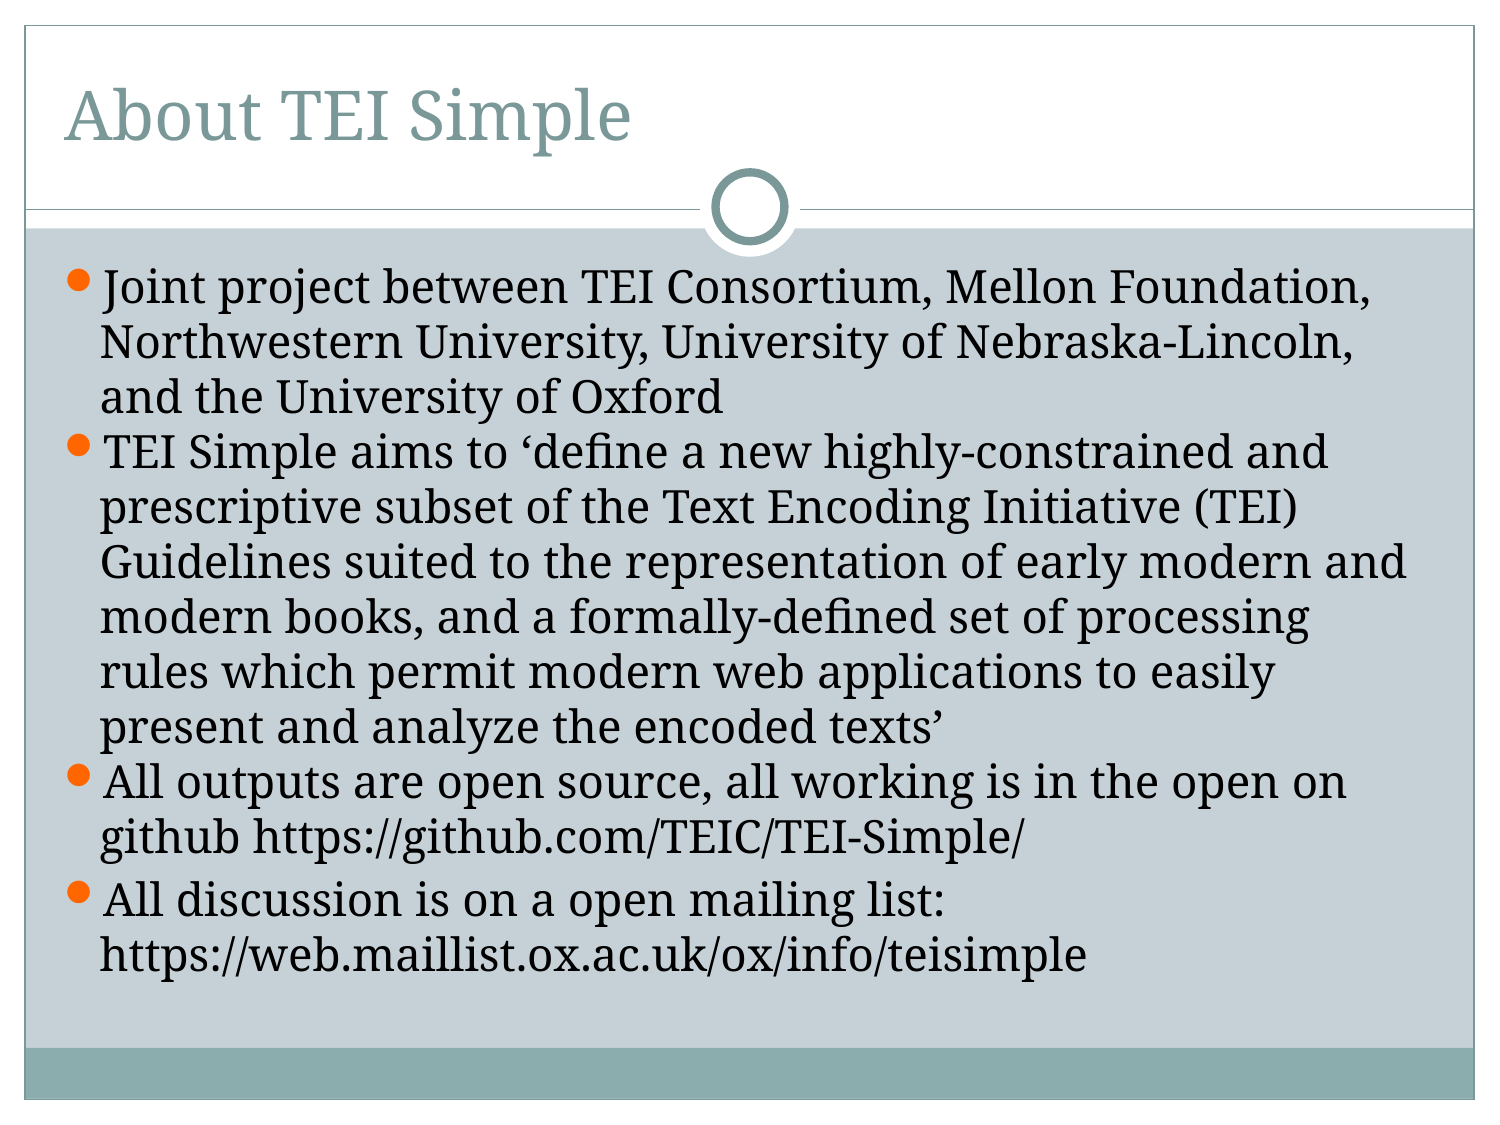

About TEI Simple
Joint project between TEI Consortium, Mellon Foundation, Northwestern University, University of Nebraska-Lincoln, and the University of Oxford
TEI Simple aims to ‘define a new highly-constrained and prescriptive subset of the Text Encoding Initiative (TEI) Guidelines suited to the representation of early modern and modern books, and a formally-defined set of processing rules which permit modern web applications to easily present and analyze the encoded texts’
All outputs are open source, all working is in the open on github https://github.com/TEIC/TEI-Simple/
All discussion is on a open mailing list: https://web.maillist.ox.ac.uk/ox/info/teisimple